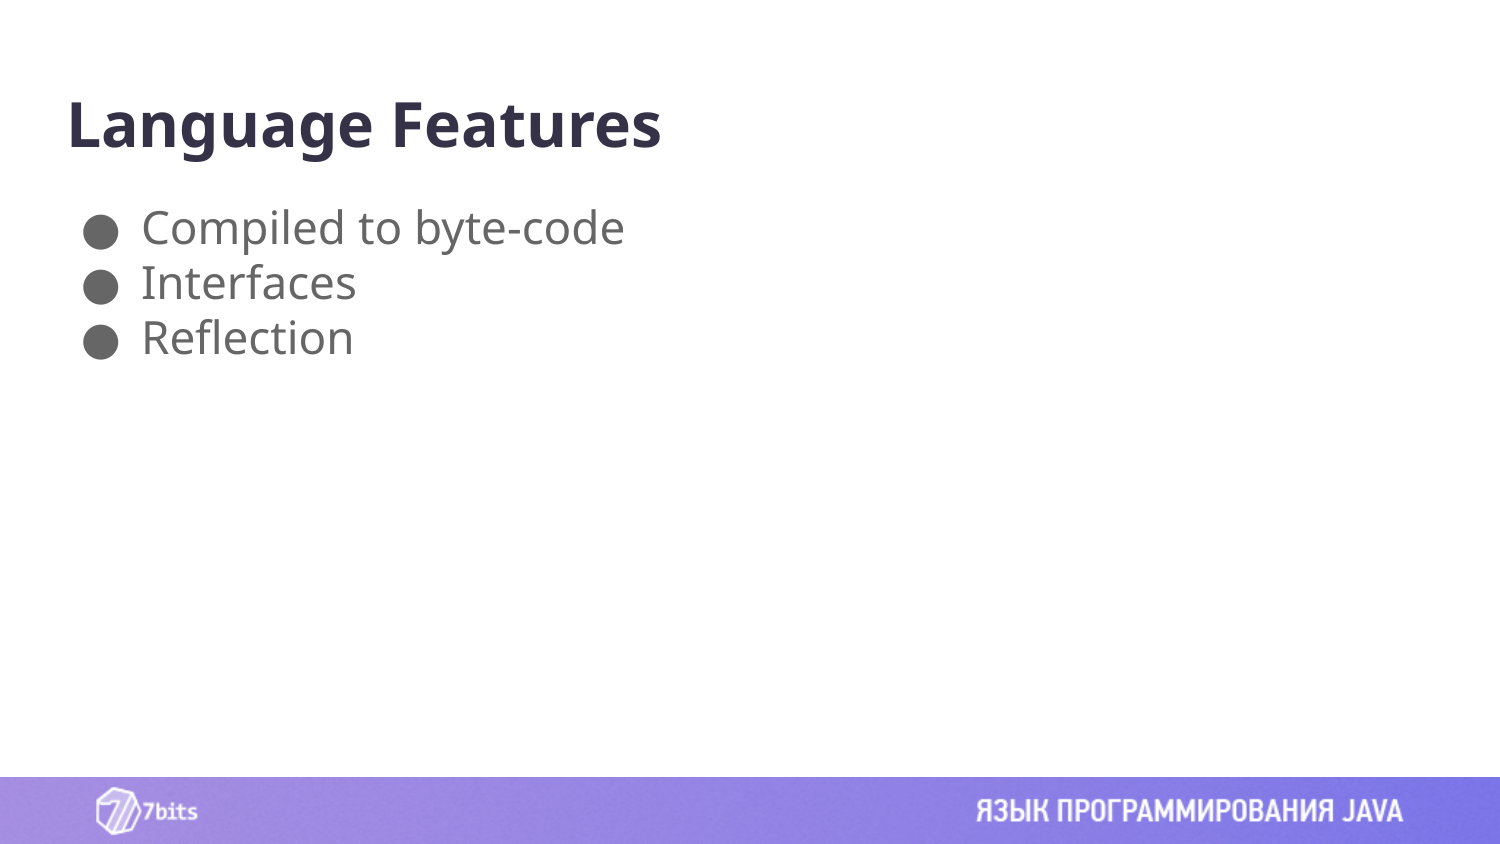

# Language Features
Compiled to byte-code
Interfaces
Reflection